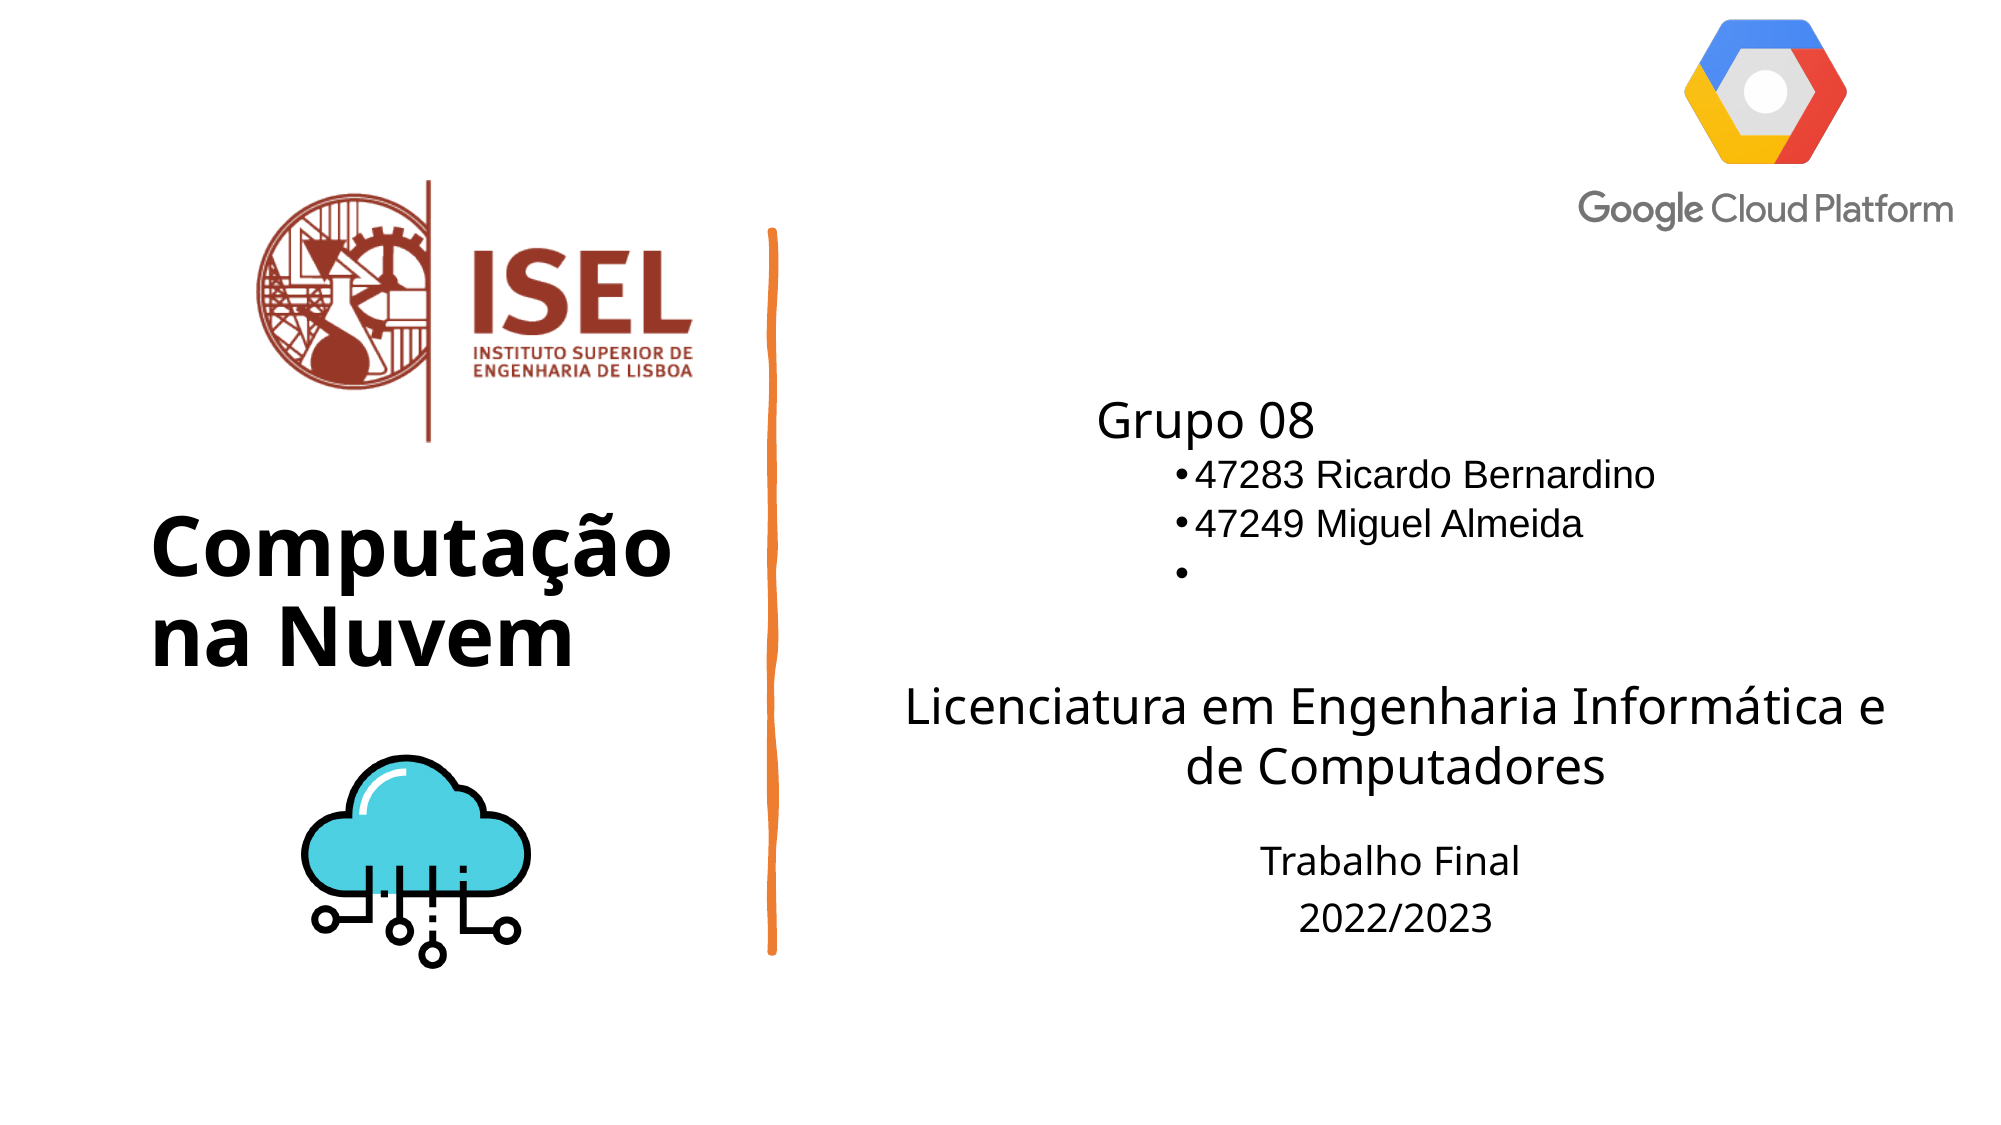

Grupo 08
47283 Ricardo Bernardino
47249 Miguel Almeida
Computação na Nuvem
Licenciatura em Engenharia Informática e de Computadores
Trabalho Final
2022/2023